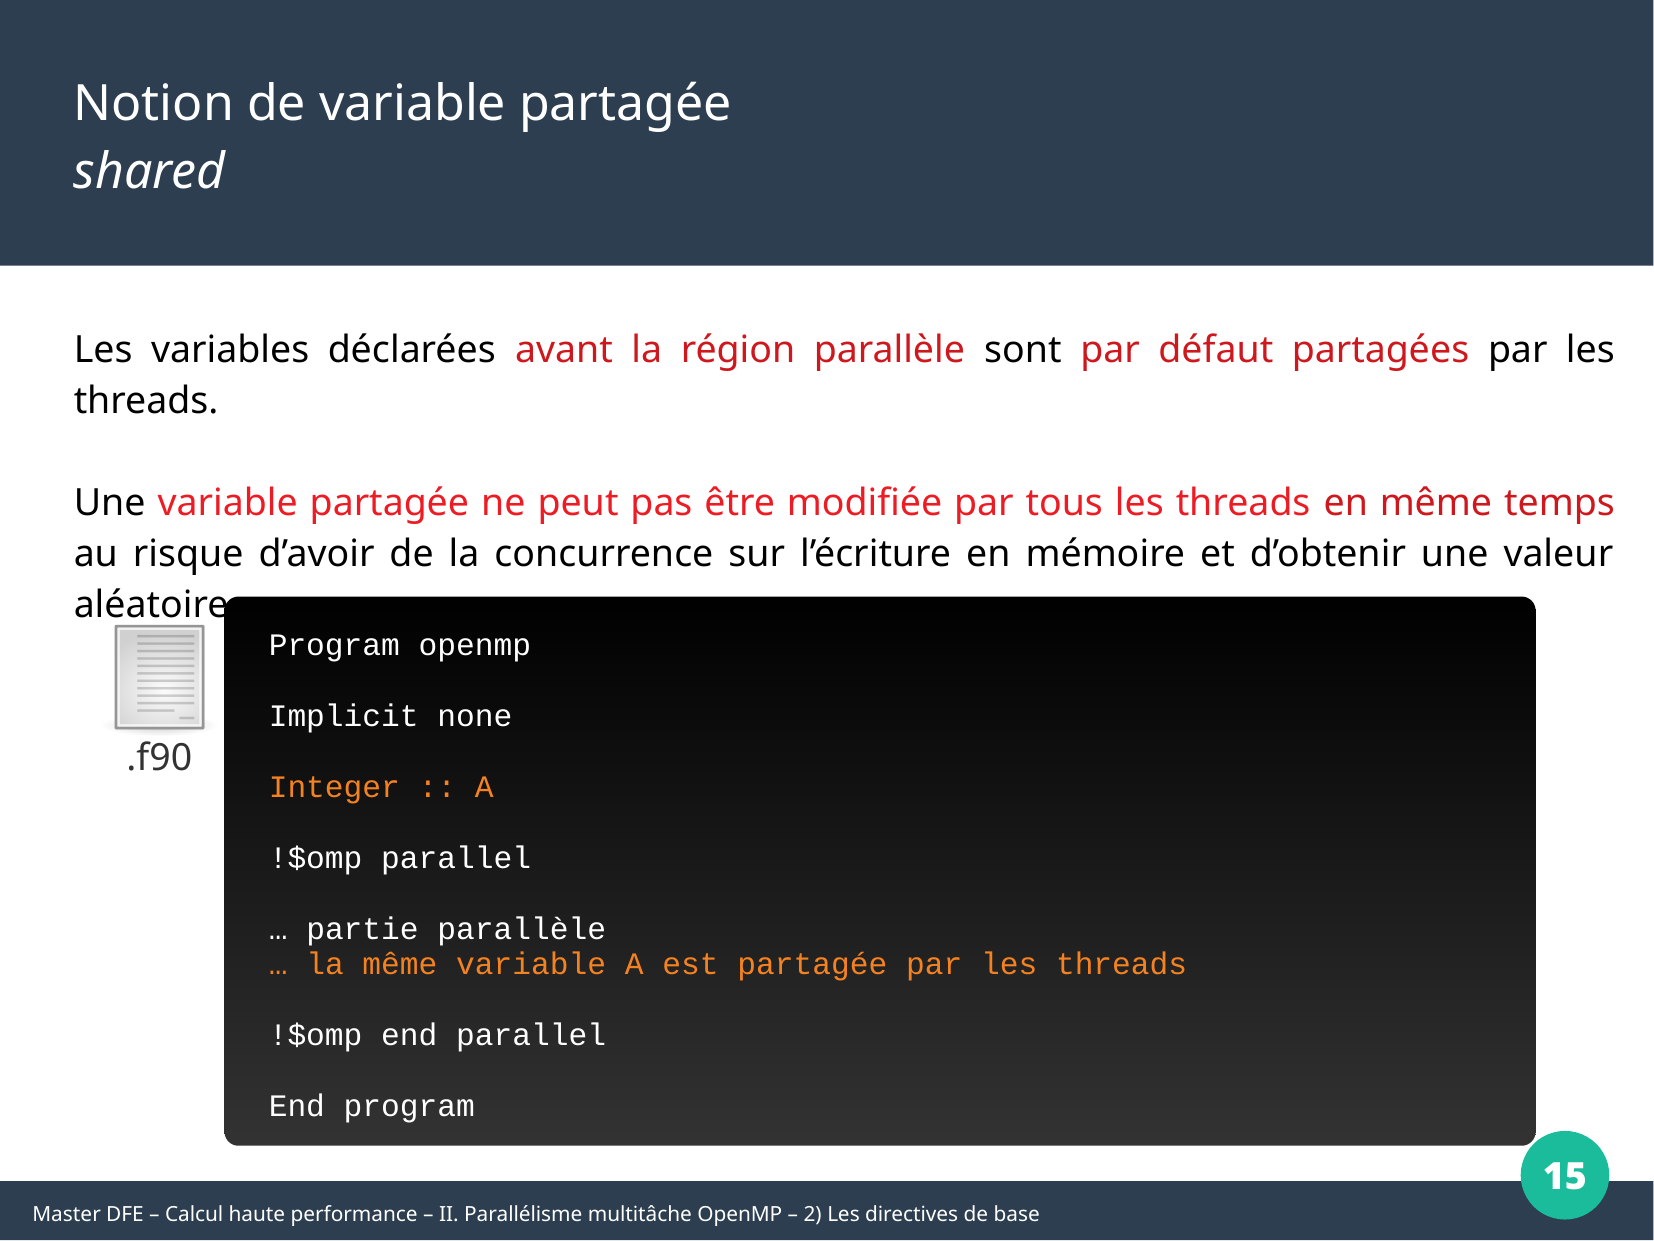

Notion de variable partagée
shared
Les variables déclarées avant la région parallèle sont par défaut partagées par les threads.
Une variable partagée ne peut pas être modifiée par tous les threads en même temps au risque d’avoir de la concurrence sur l’écriture en mémoire et d’obtenir une valeur aléatoire.
Program openmp
Implicit none
Integer :: A
!$omp parallel
… partie parallèle
… la même variable A est partagée par les threads
!$omp end parallel
End program
.f90
15
Master DFE – Calcul haute performance – II. Parallélisme multitâche OpenMP – 2) Les directives de base